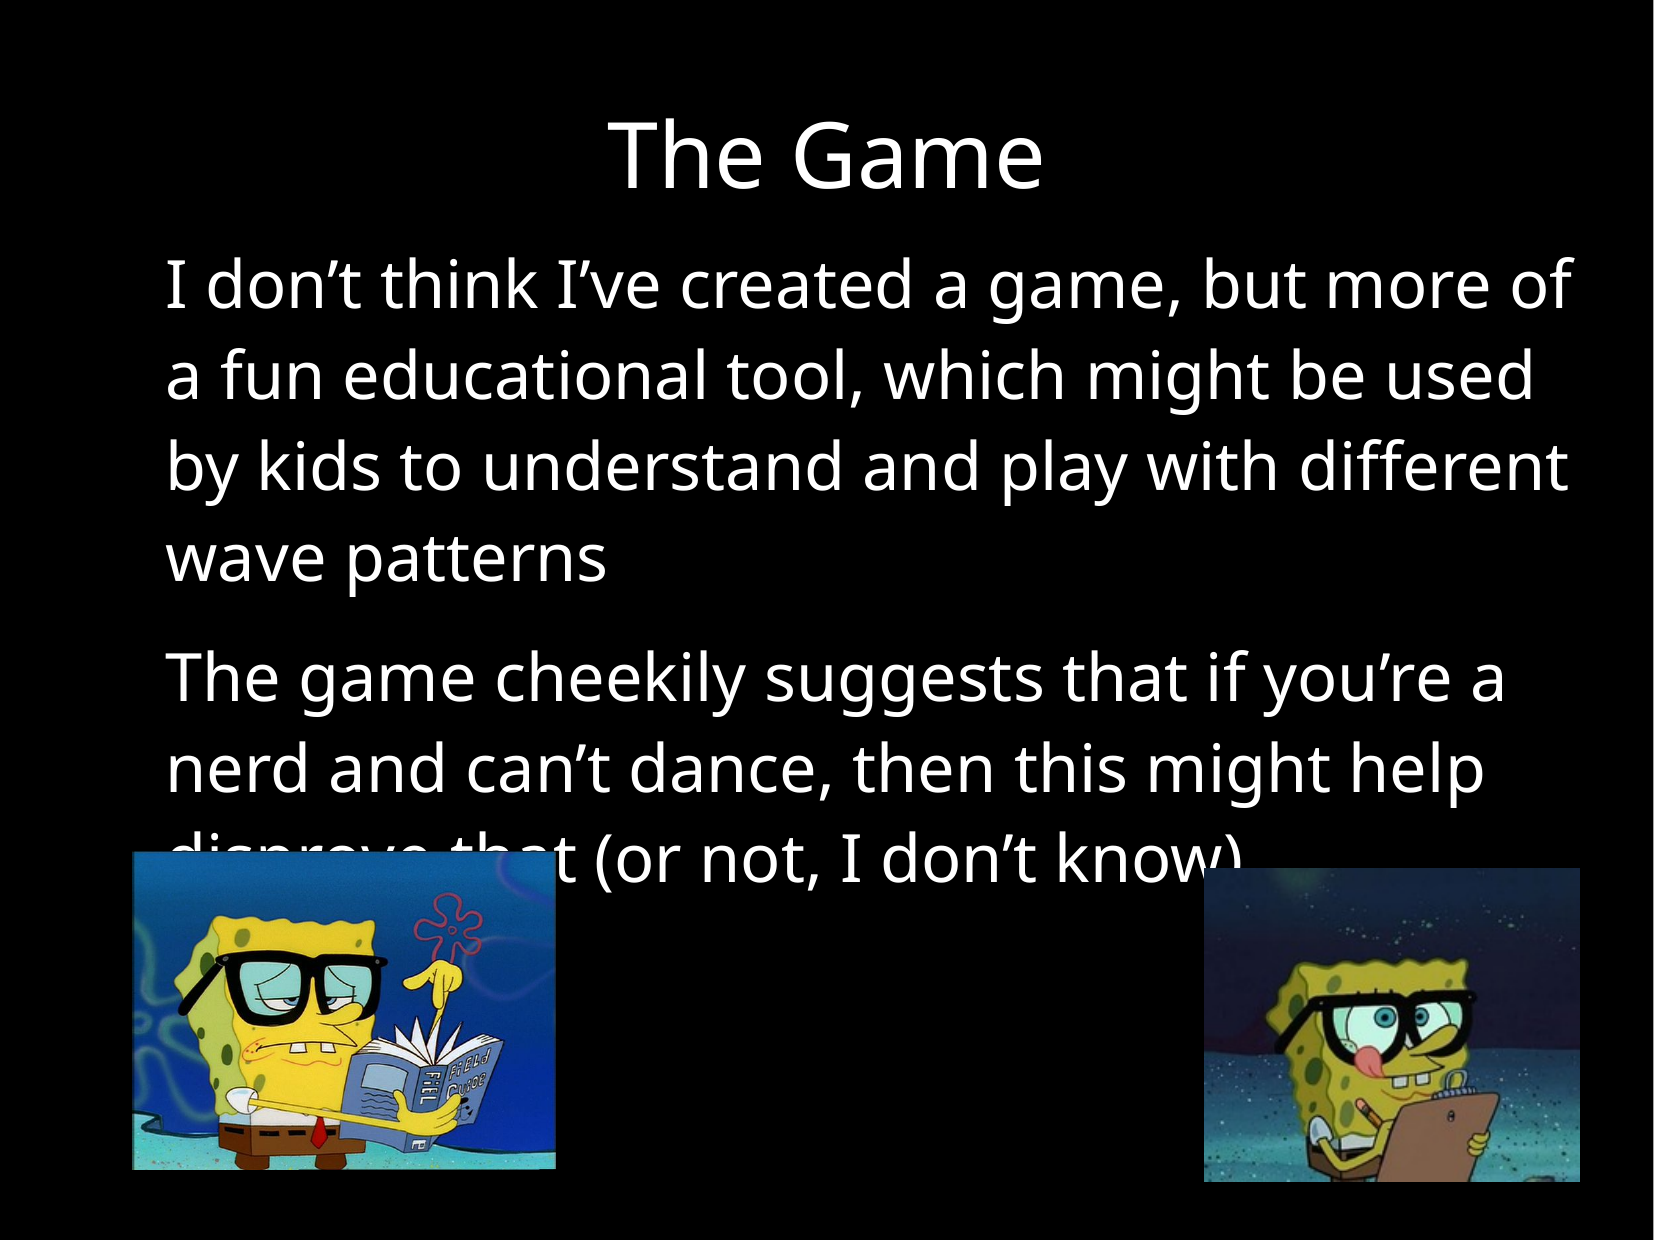

# The Game
I don’t think I’ve created a game, but more of a fun educational tool, which might be used by kids to understand and play with different wave patterns
The game cheekily suggests that if you’re a nerd and can’t dance, then this might help disprove that (or not, I don’t know)